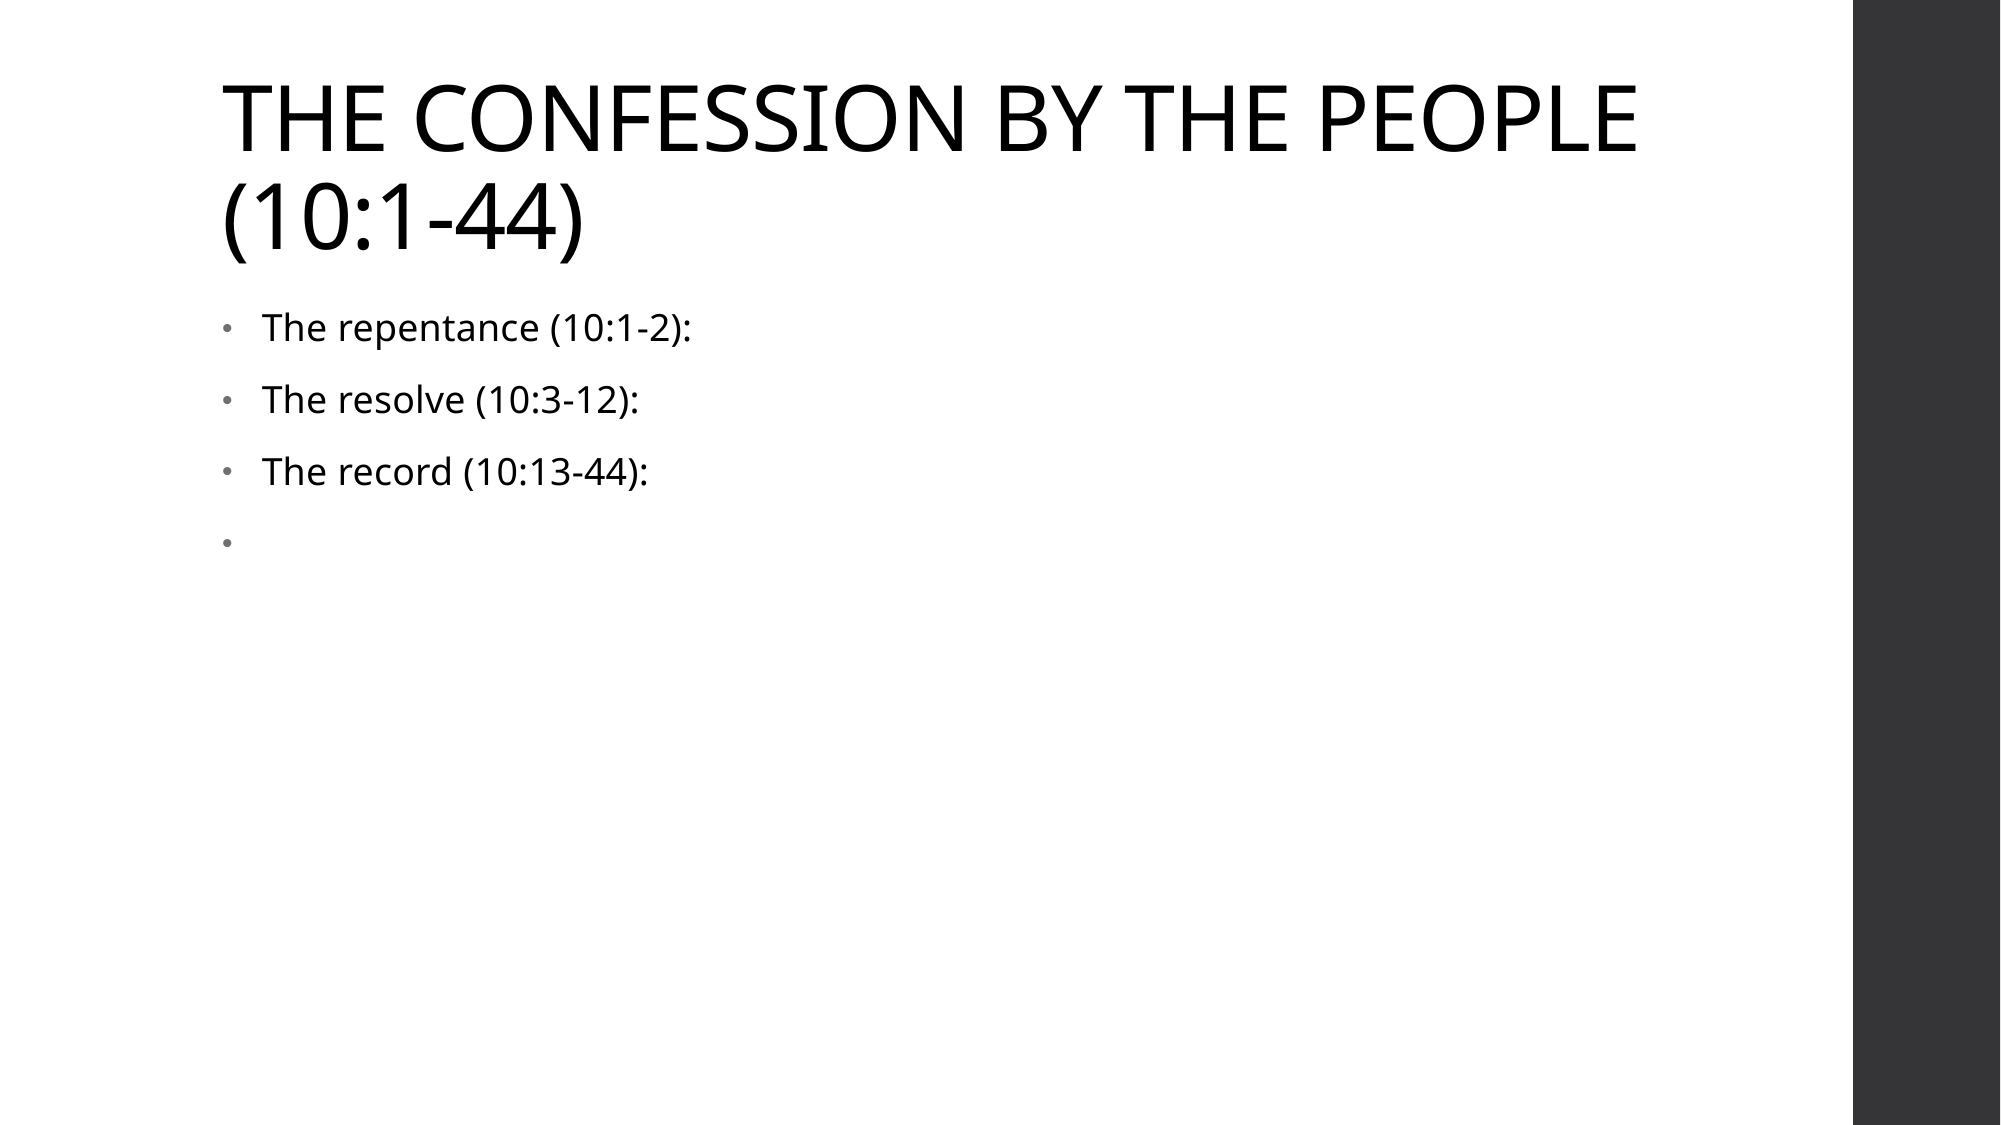

# THE CONFESSION BY THE PEOPLE (10:1-44)
 The repentance (10:1-2):
 The resolve (10:3-12):
 The record (10:13-44):